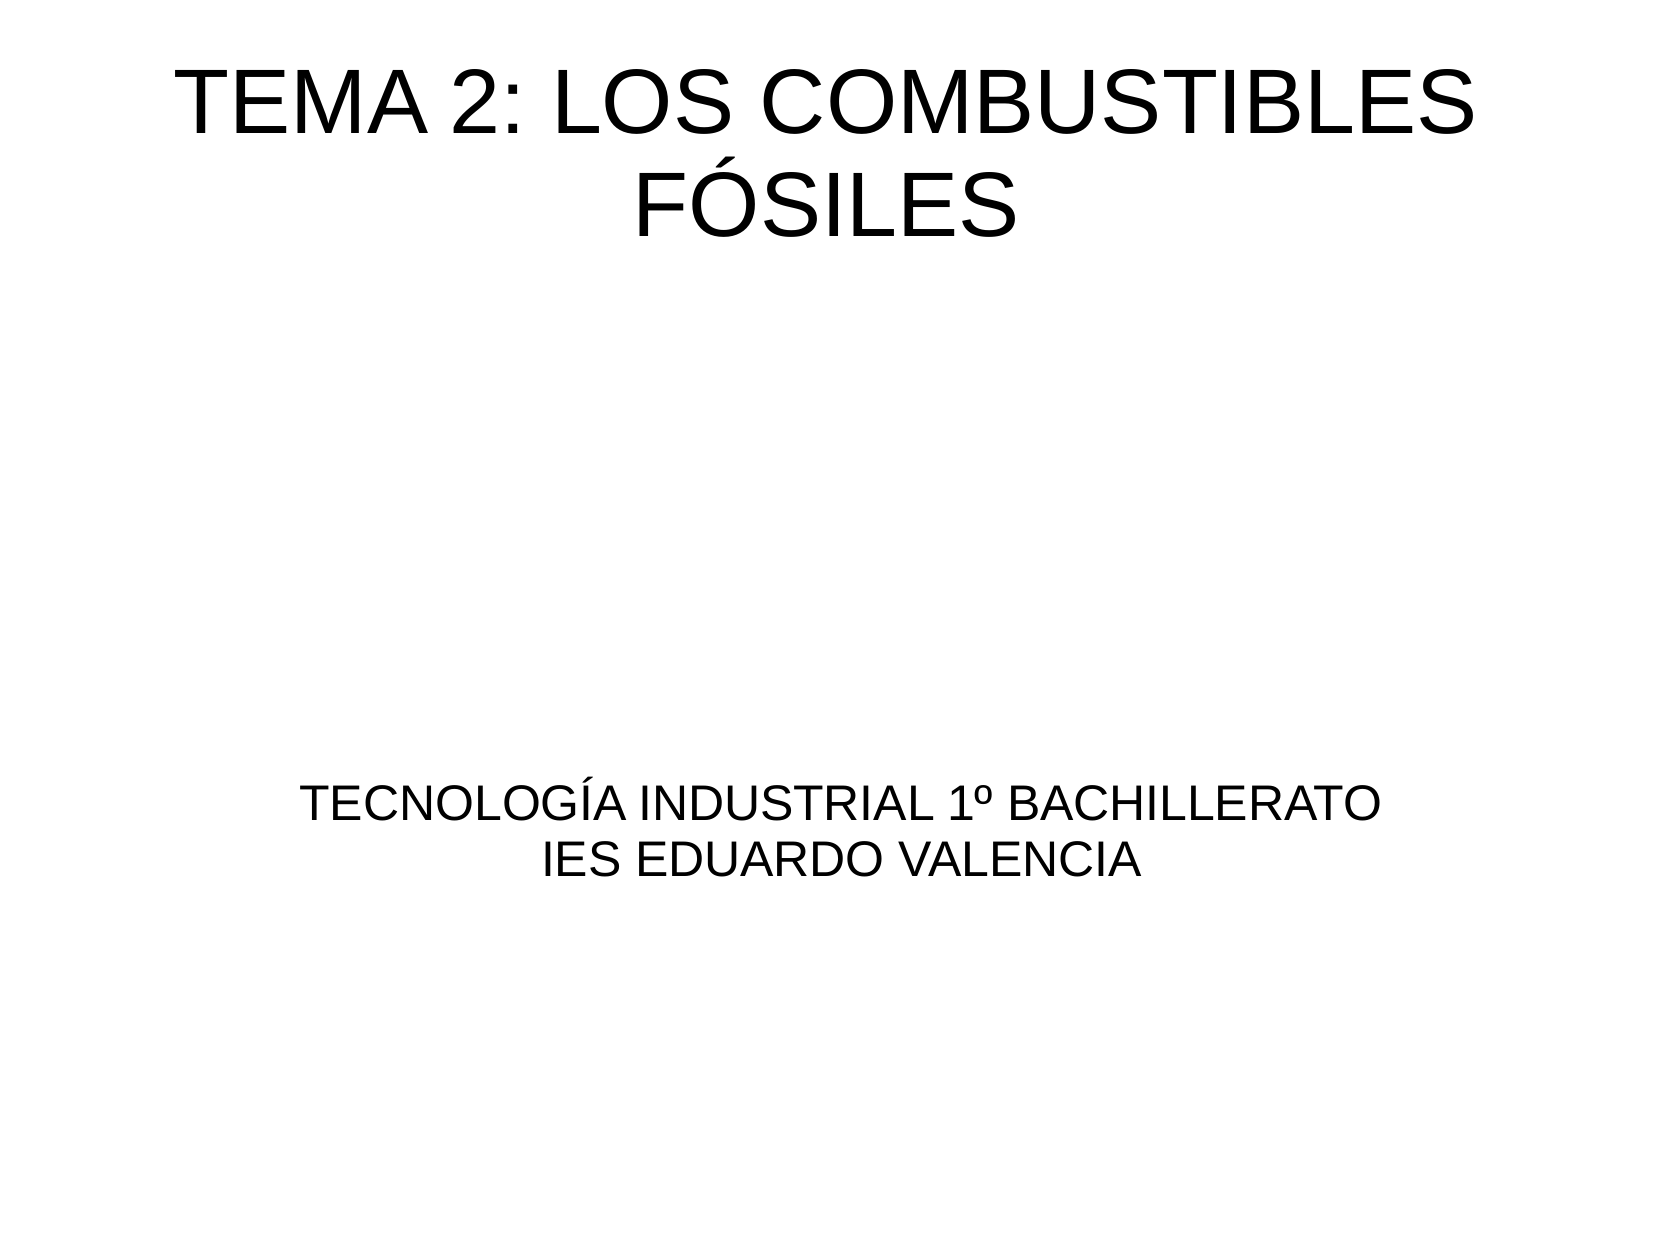

# TEMA 2: LOS COMBUSTIBLES FÓSILES
TECNOLOGÍA INDUSTRIAL 1º BACHILLERATO
IES EDUARDO VALENCIA